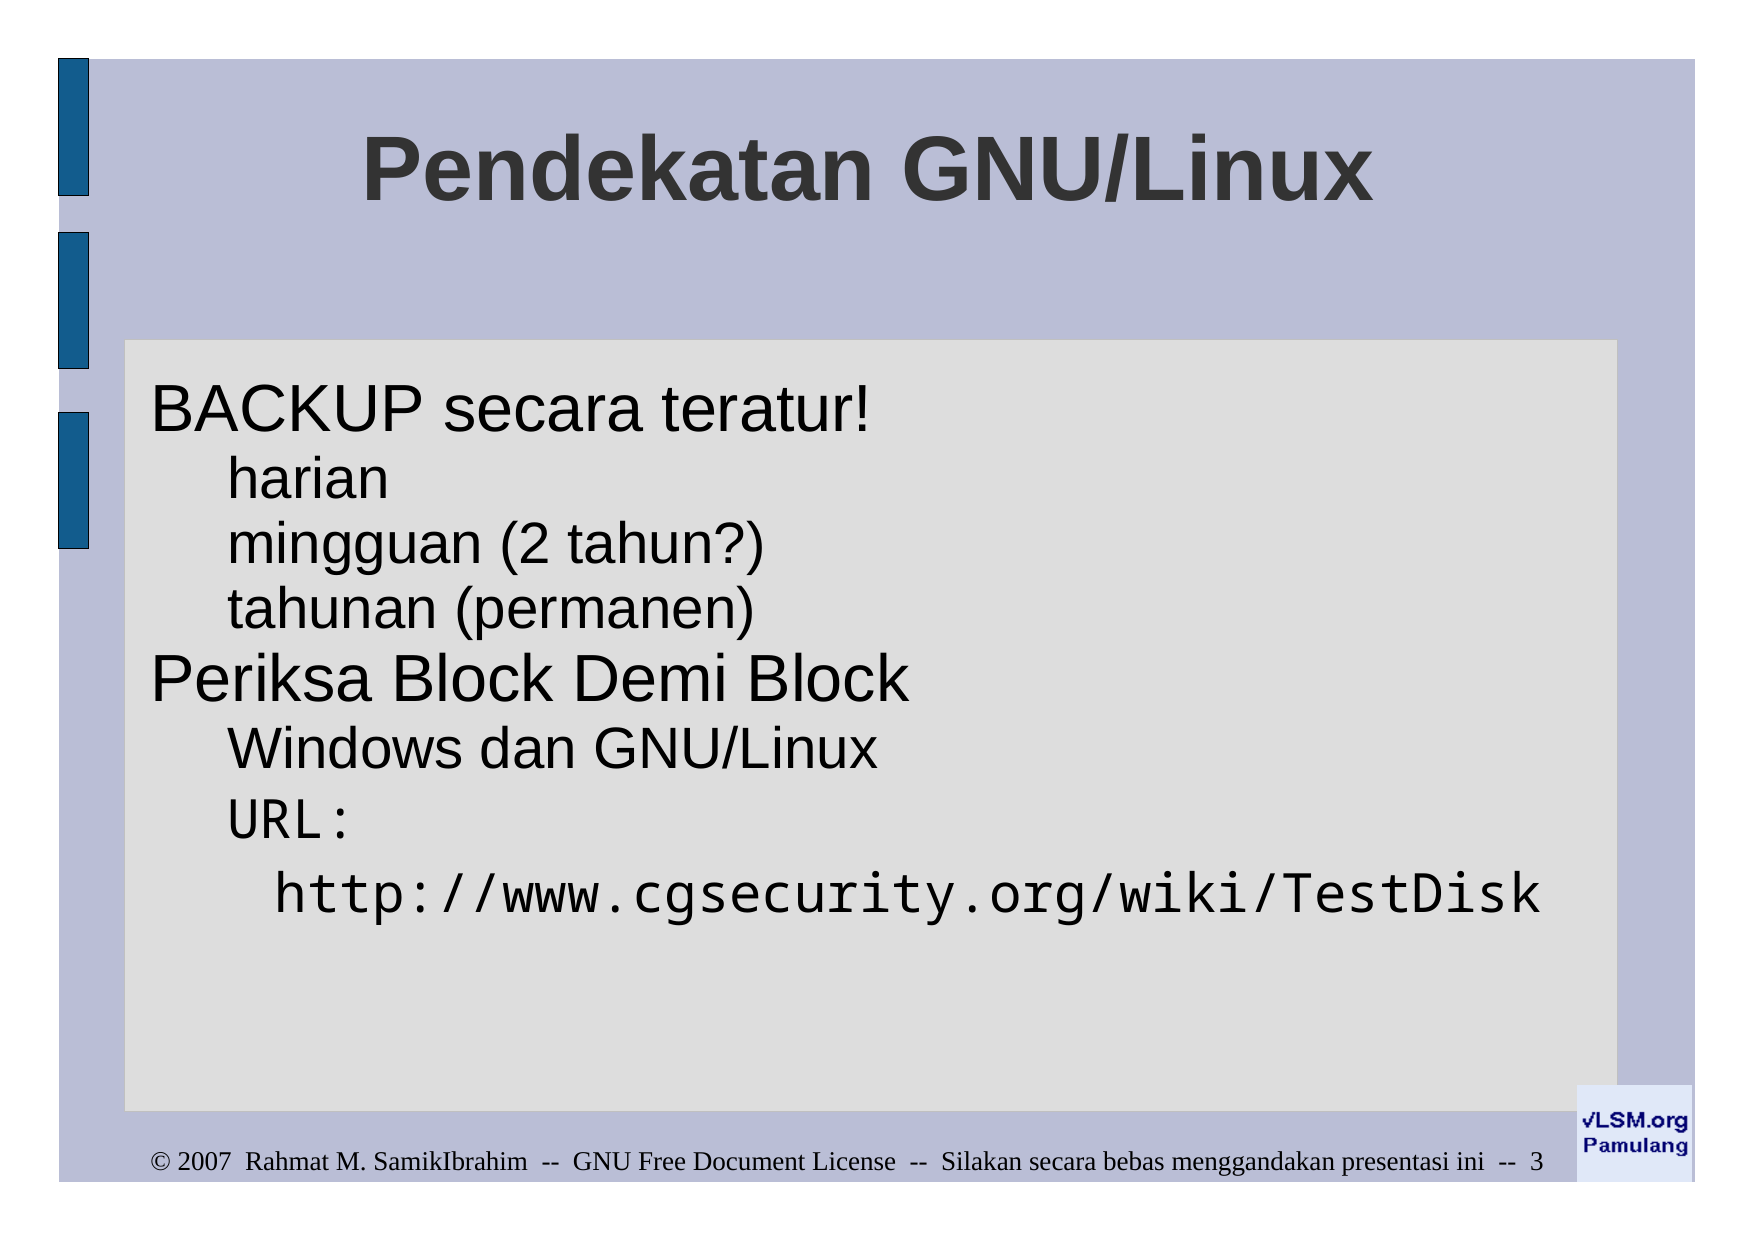

# Pendekatan GNU/Linux
BACKUP secara teratur!
harian
mingguan (2 tahun?)
tahunan (permanen)
Periksa Block Demi Block
Windows dan GNU/Linux
URL: http://www.cgsecurity.org/wiki/TestDisk